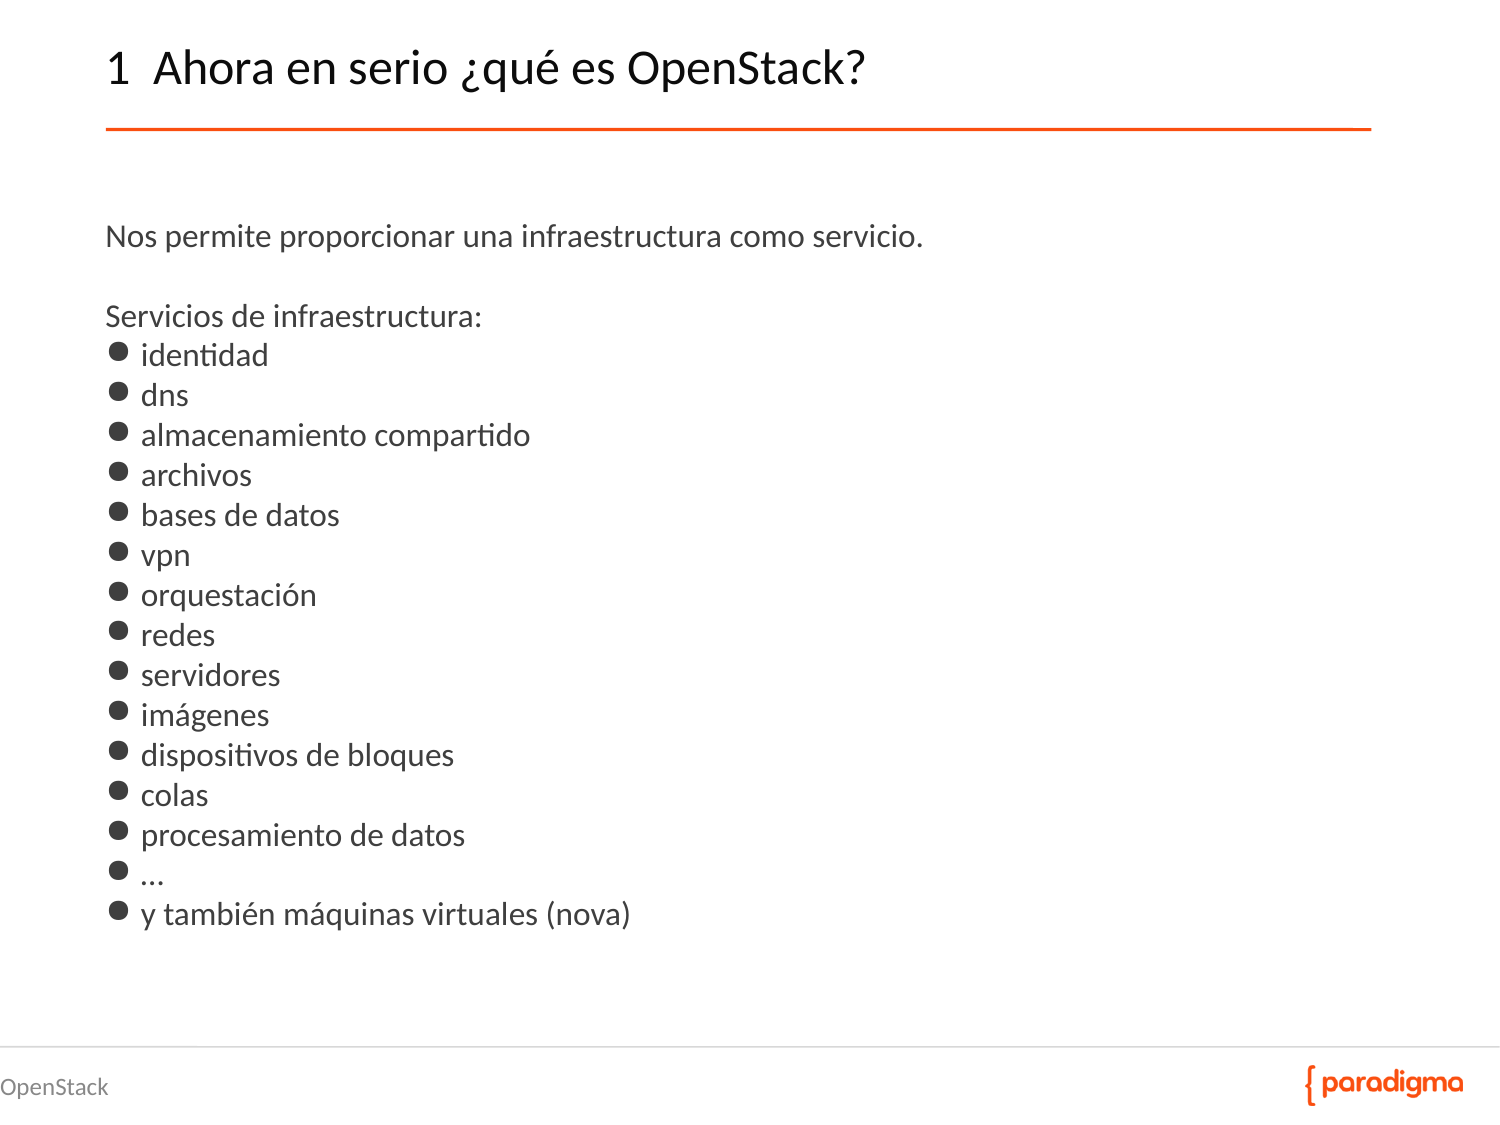

1 Ahora en serio ¿qué es OpenStack?
Nos permite proporcionar una infraestructura como servicio.
Servicios de infraestructura:
identidad
dns
almacenamiento compartido
archivos
bases de datos
vpn
orquestación
redes
servidores
imágenes
dispositivos de bloques
colas
procesamiento de datos
…
y también máquinas virtuales (nova)
Aquí hay dos saltos de línea para separar bloques de texto. Así te leerán mejor y podrán comprender la información estructurada que les presentas
OpenStack